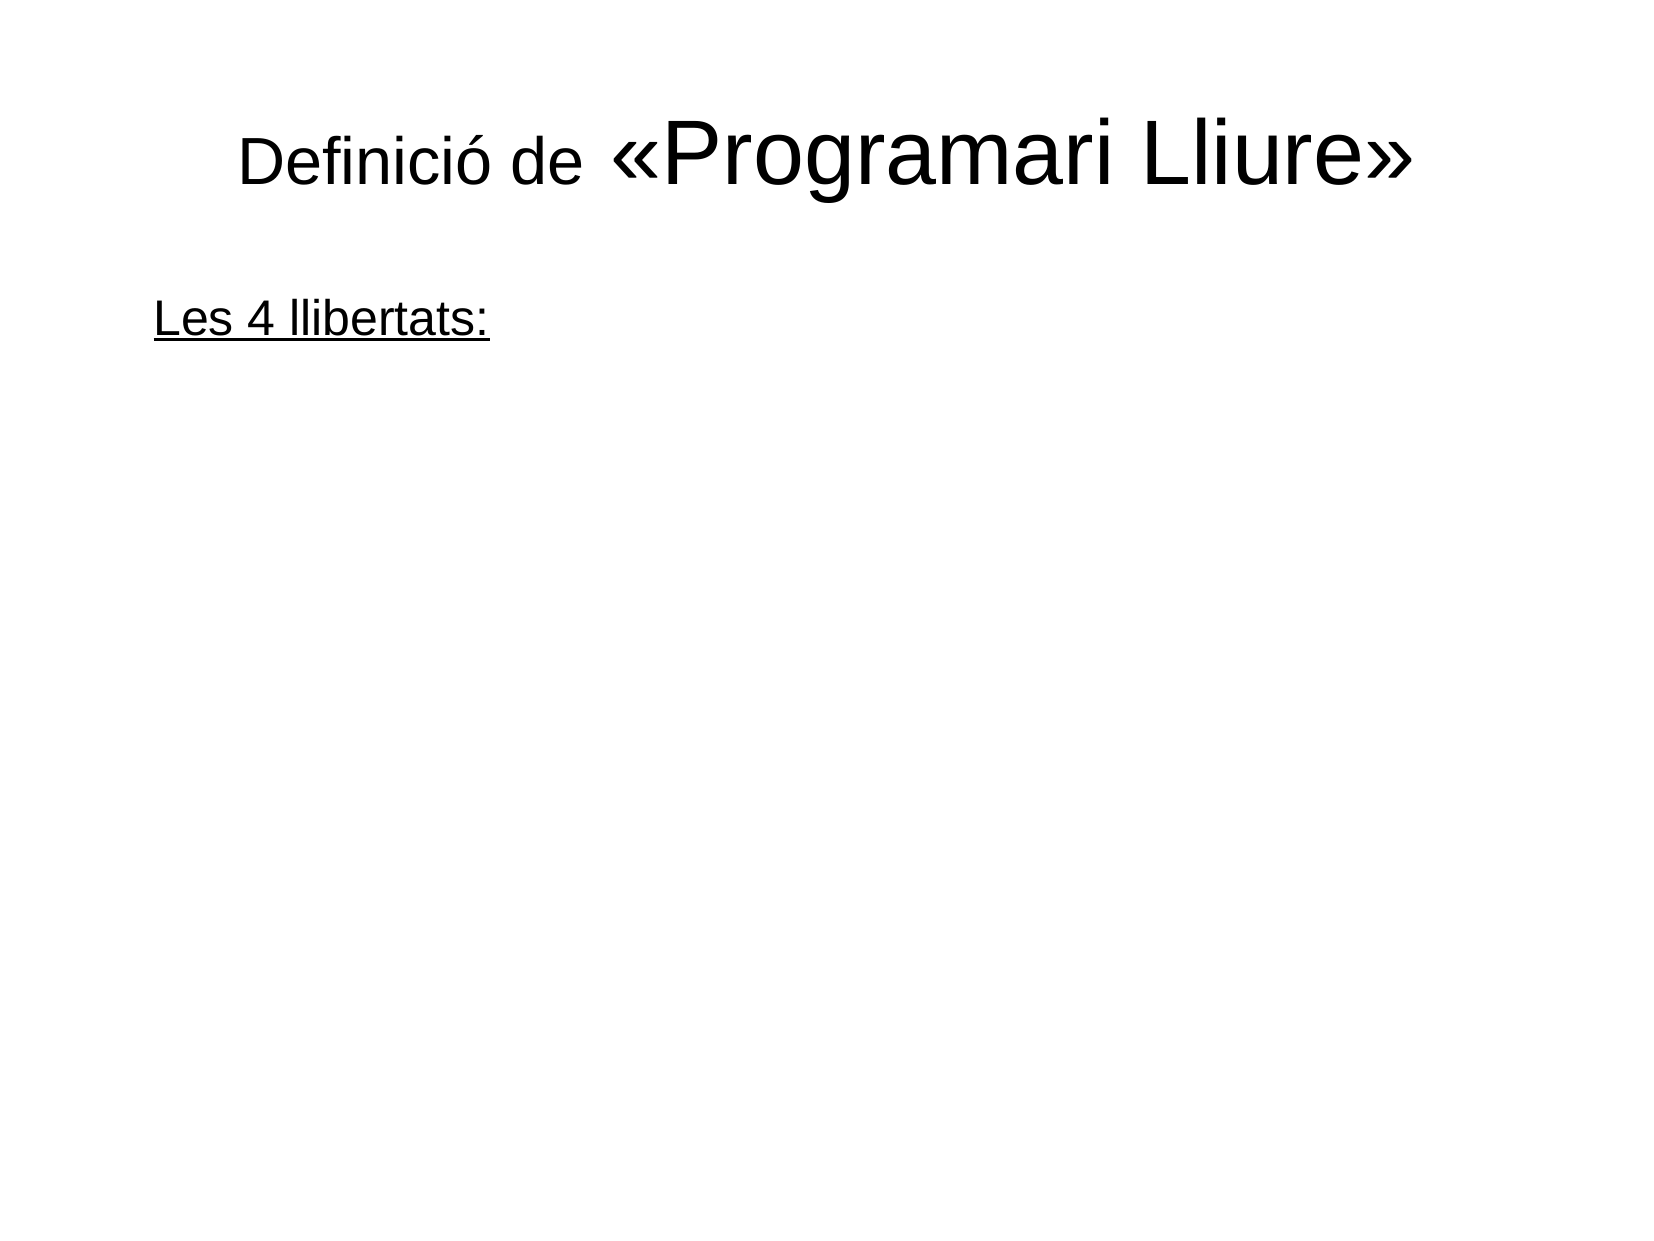

# Definició de «Programari Lliure»
Les 4 llibertats: